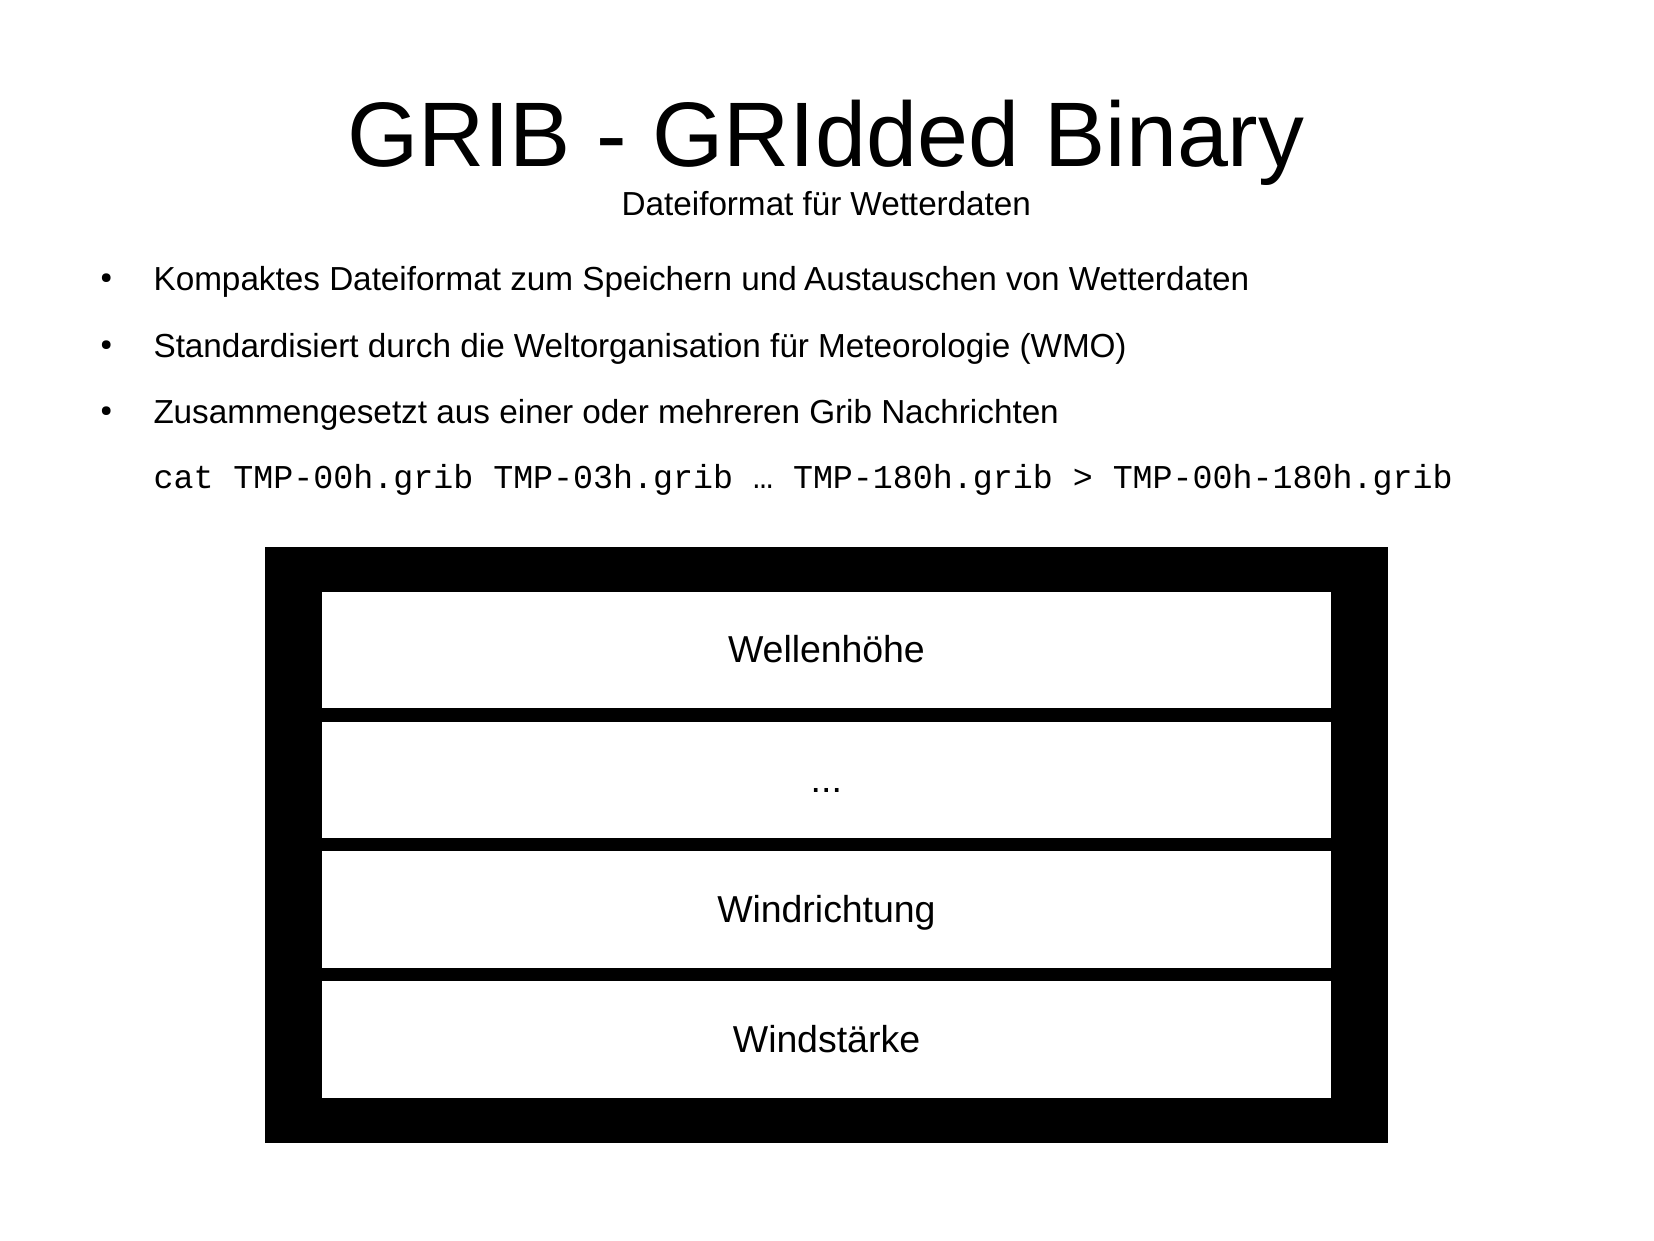

# GRIB - GRIdded Binary Dateiformat für Wetterdaten
Kompaktes Dateiformat zum Speichern und Austauschen von Wetterdaten
Standardisiert durch die Weltorganisation für Meteorologie (WMO)
Zusammengesetzt aus einer oder mehreren Grib Nachrichten
cat TMP-00h.grib TMP-03h.grib … TMP-180h.grib > TMP-00h-180h.grib
Wellenhöhe
...
Windrichtung
Windstärke